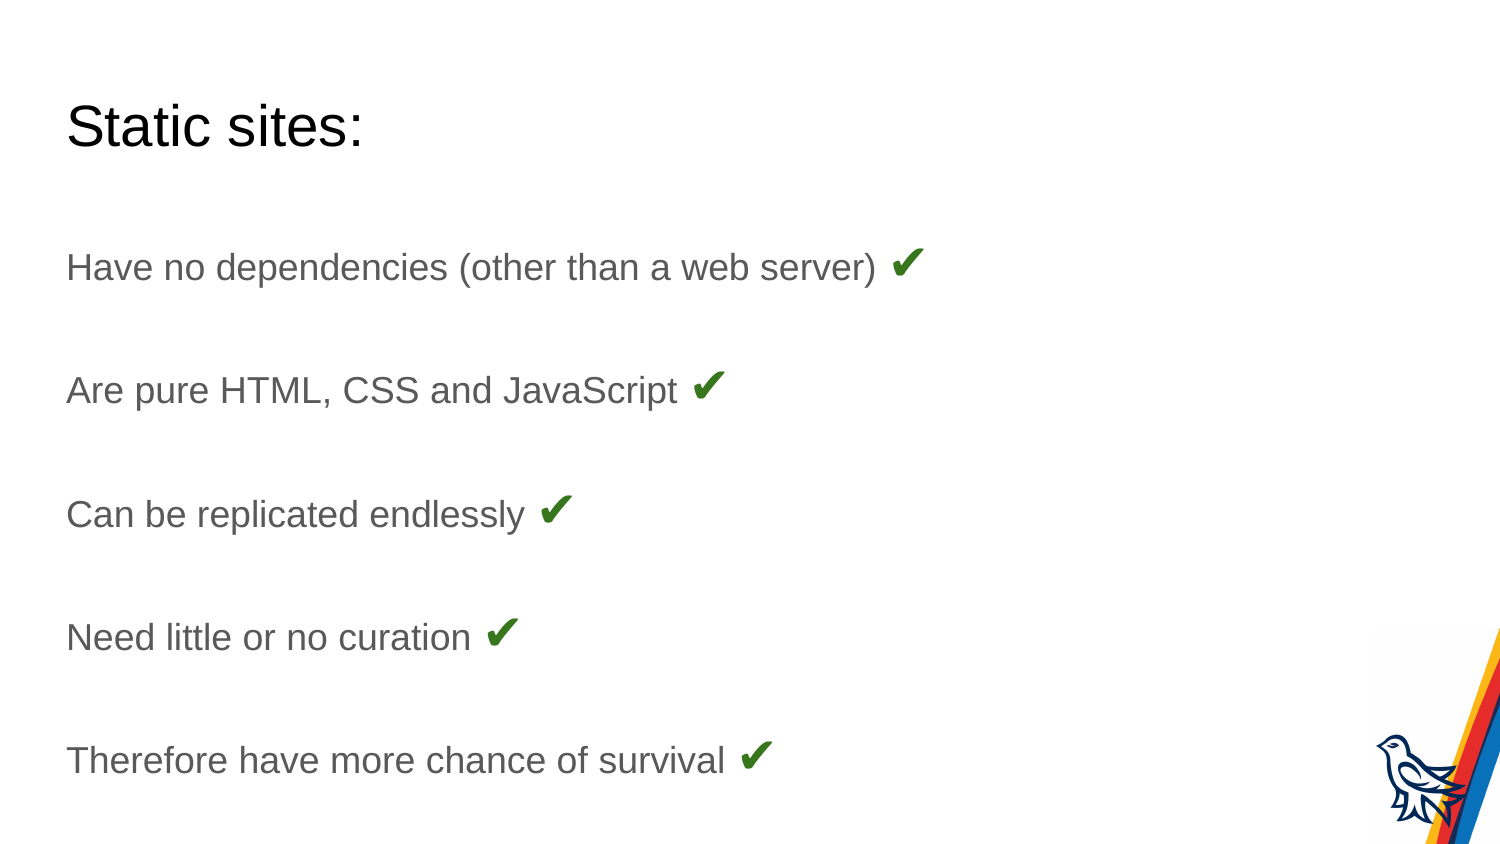

# Static sites:
Have no dependencies (other than a web server) ✔
Are pure HTML, CSS and JavaScript ✔
Can be replicated endlessly ✔
Need little or no curation ✔
Therefore have more chance of survival ✔